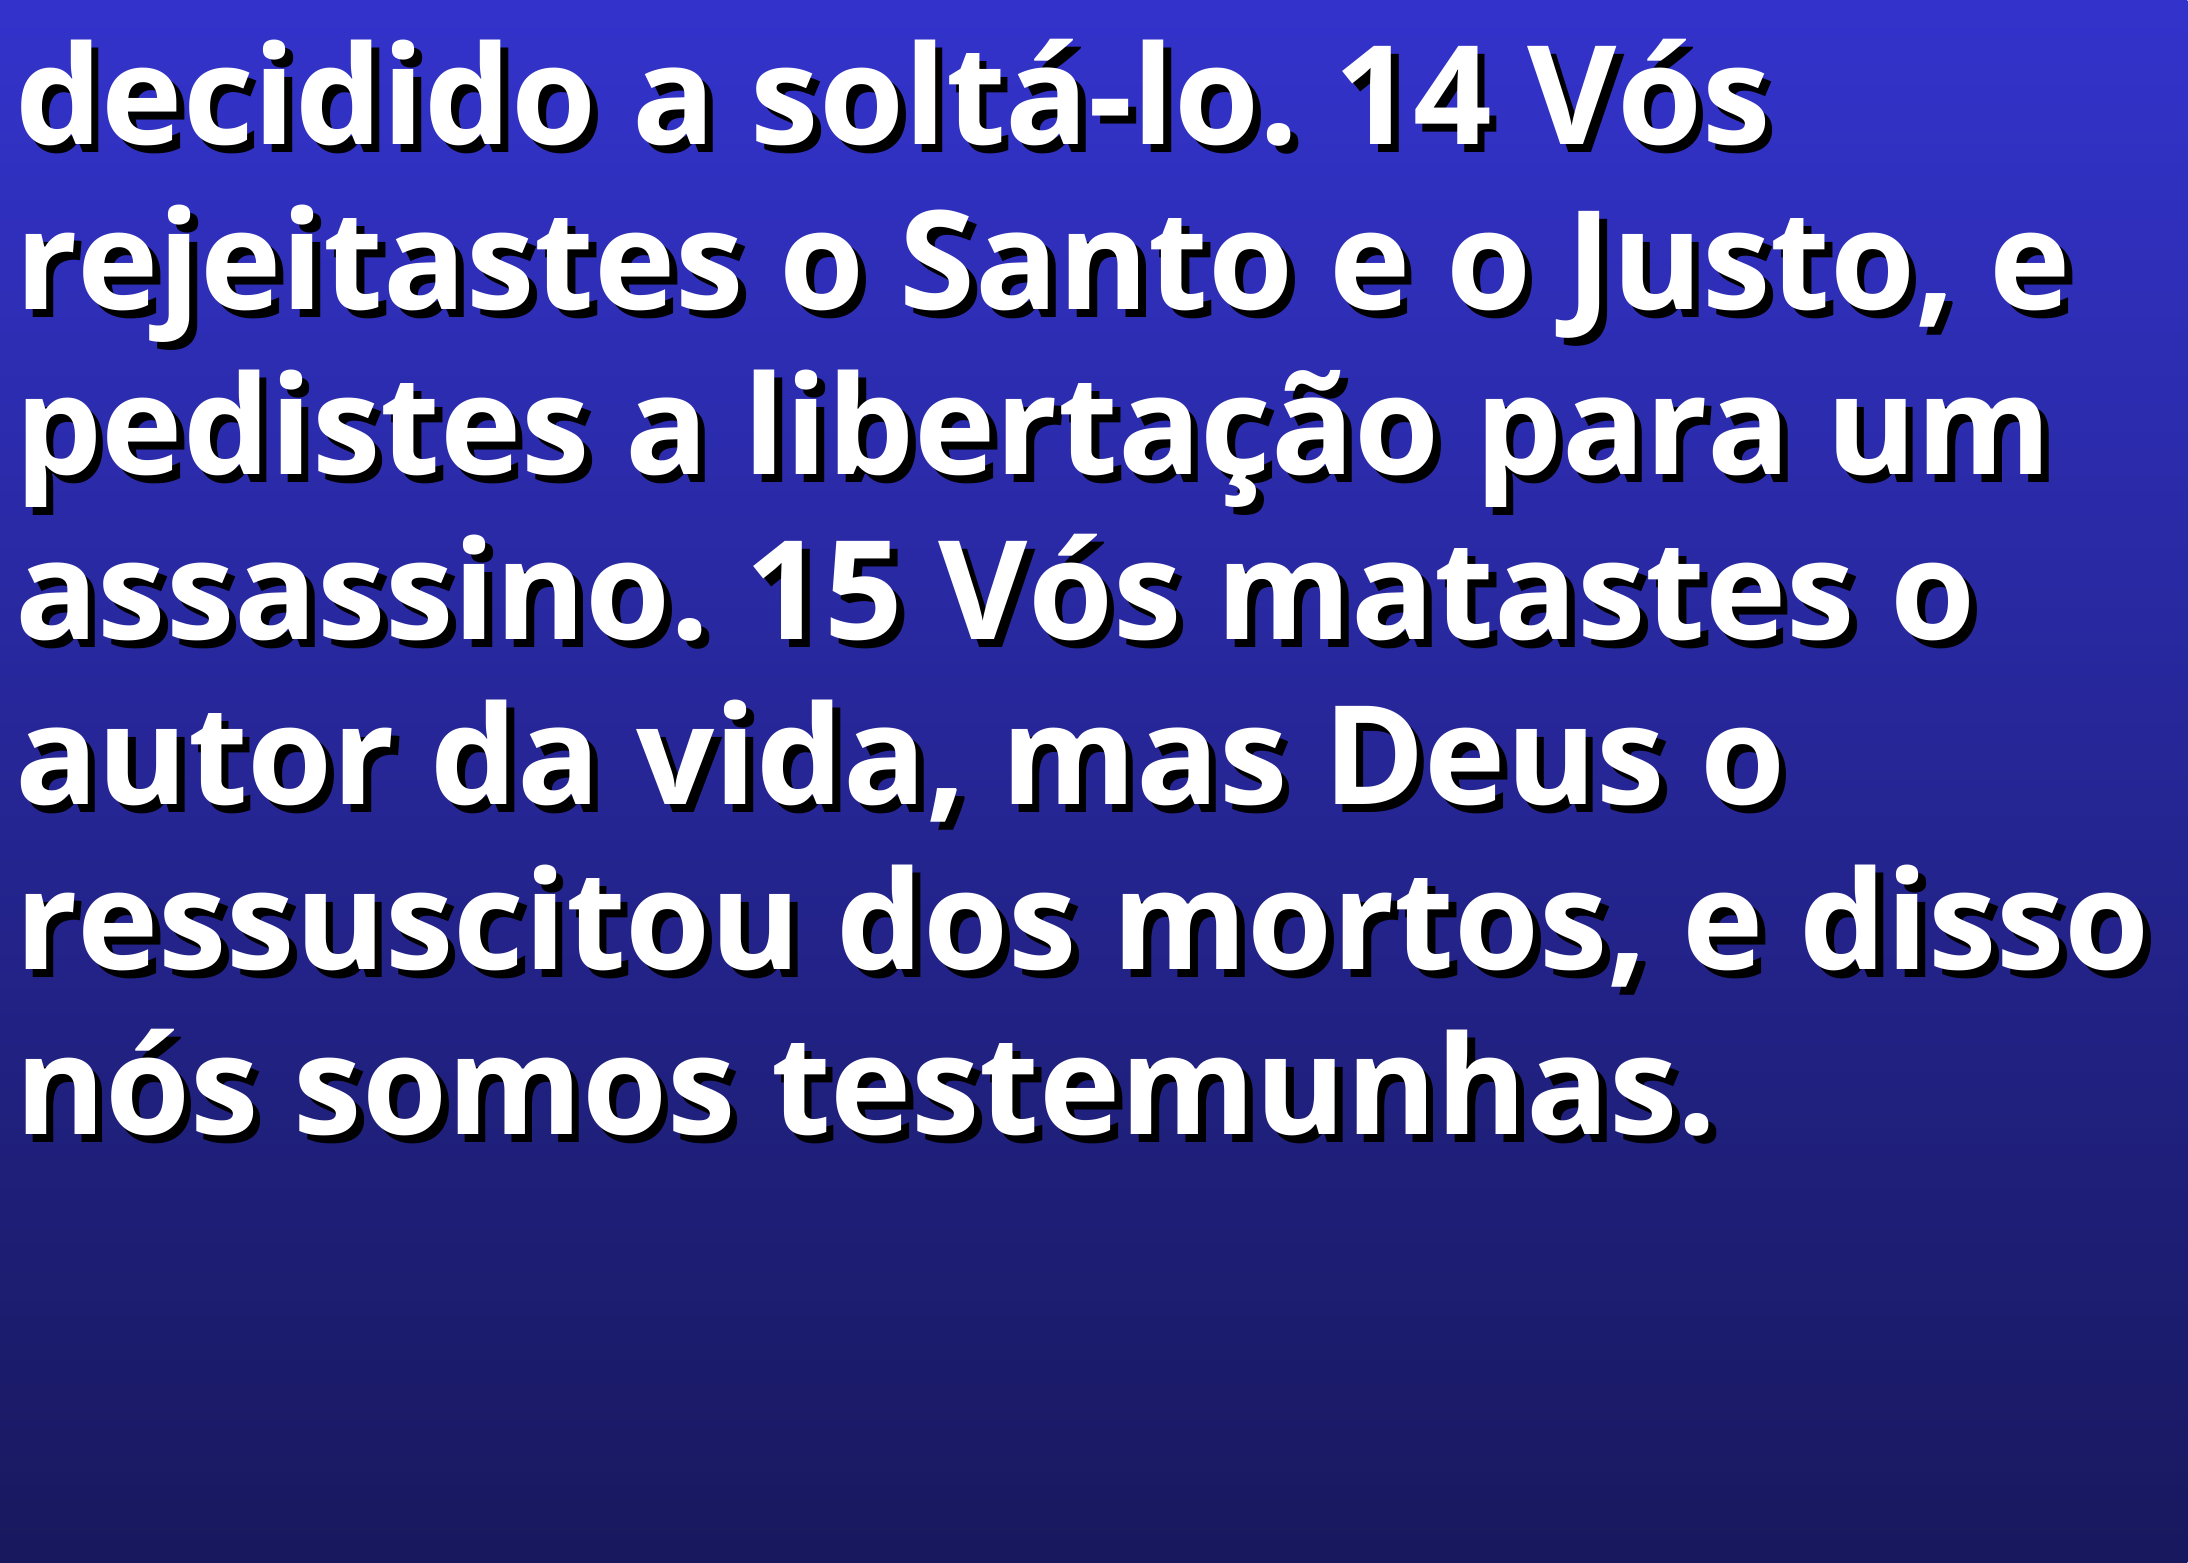

decidido a soltá-lo. 14 Vós rejeitastes o Santo e o Justo, e pedistes a libertação para um assassino. 15 Vós matastes o autor da vida, mas Deus o ressuscitou dos mortos, e disso nós somos testemunhas.